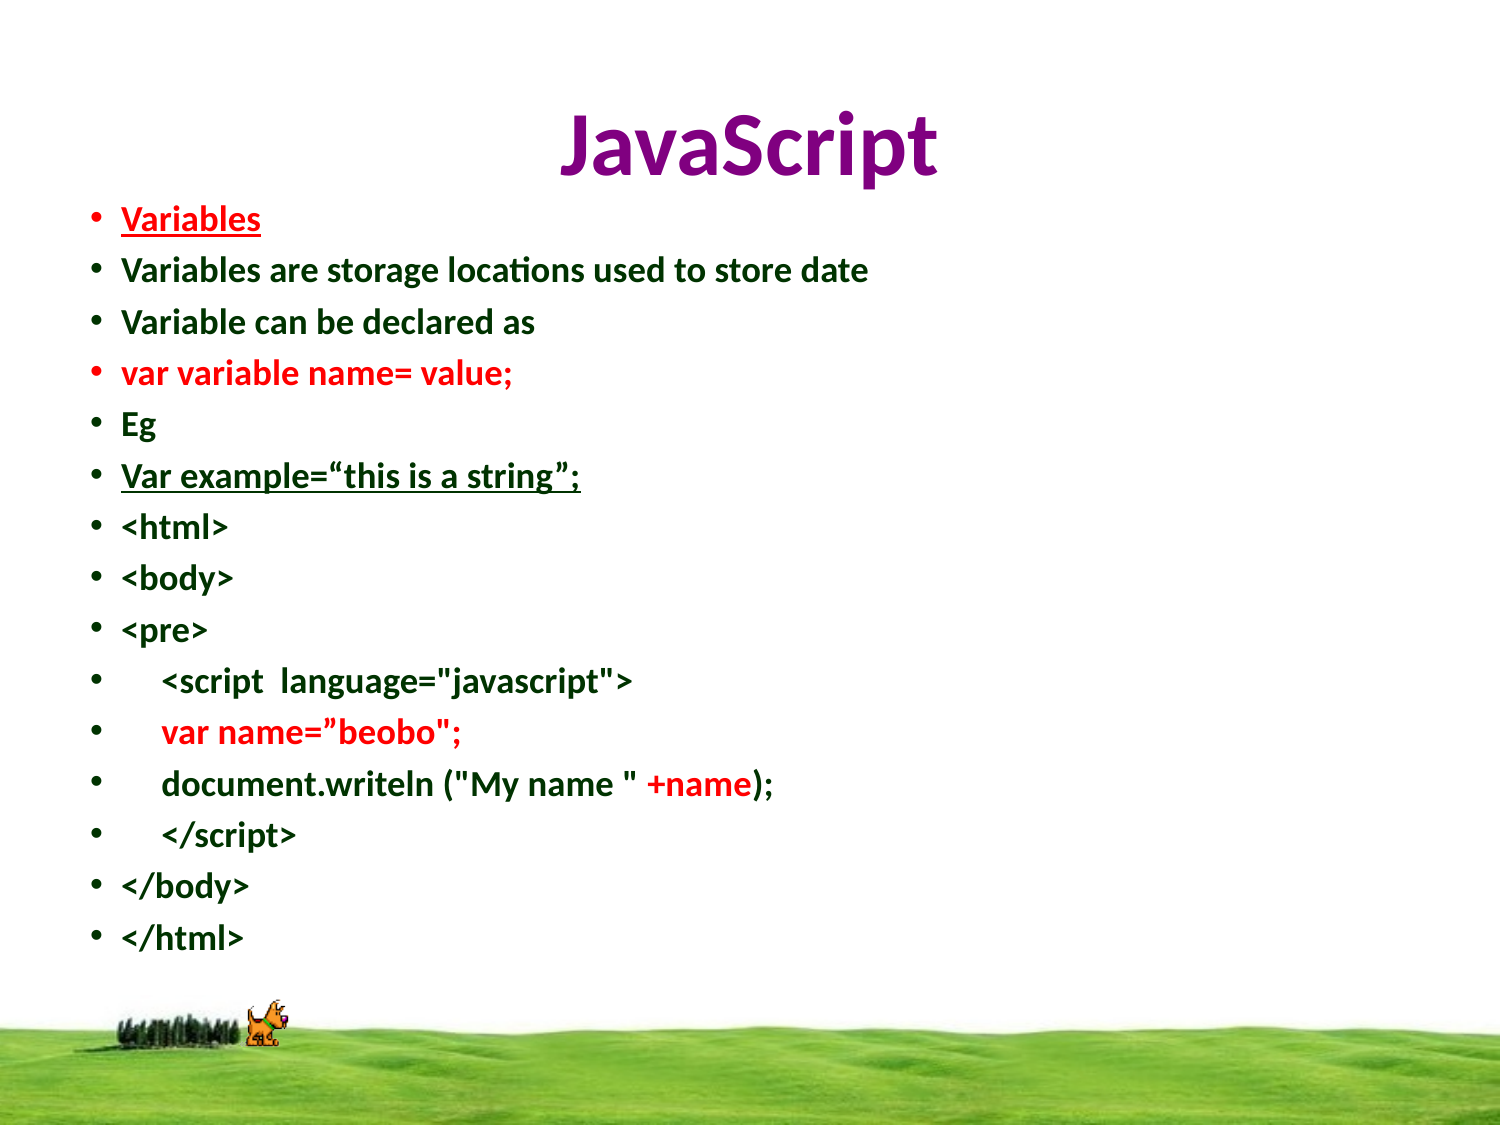

# JavaScript
Variables
Variables are storage locations used to store date
Variable can be declared as
var variable name= value;
Eg
Var example=“this is a string”;
<html>
<body>
<pre>
	<script language="javascript">
	var name=”beobo";
	document.writeln ("My name " +name);
	</script>
</body>
</html>